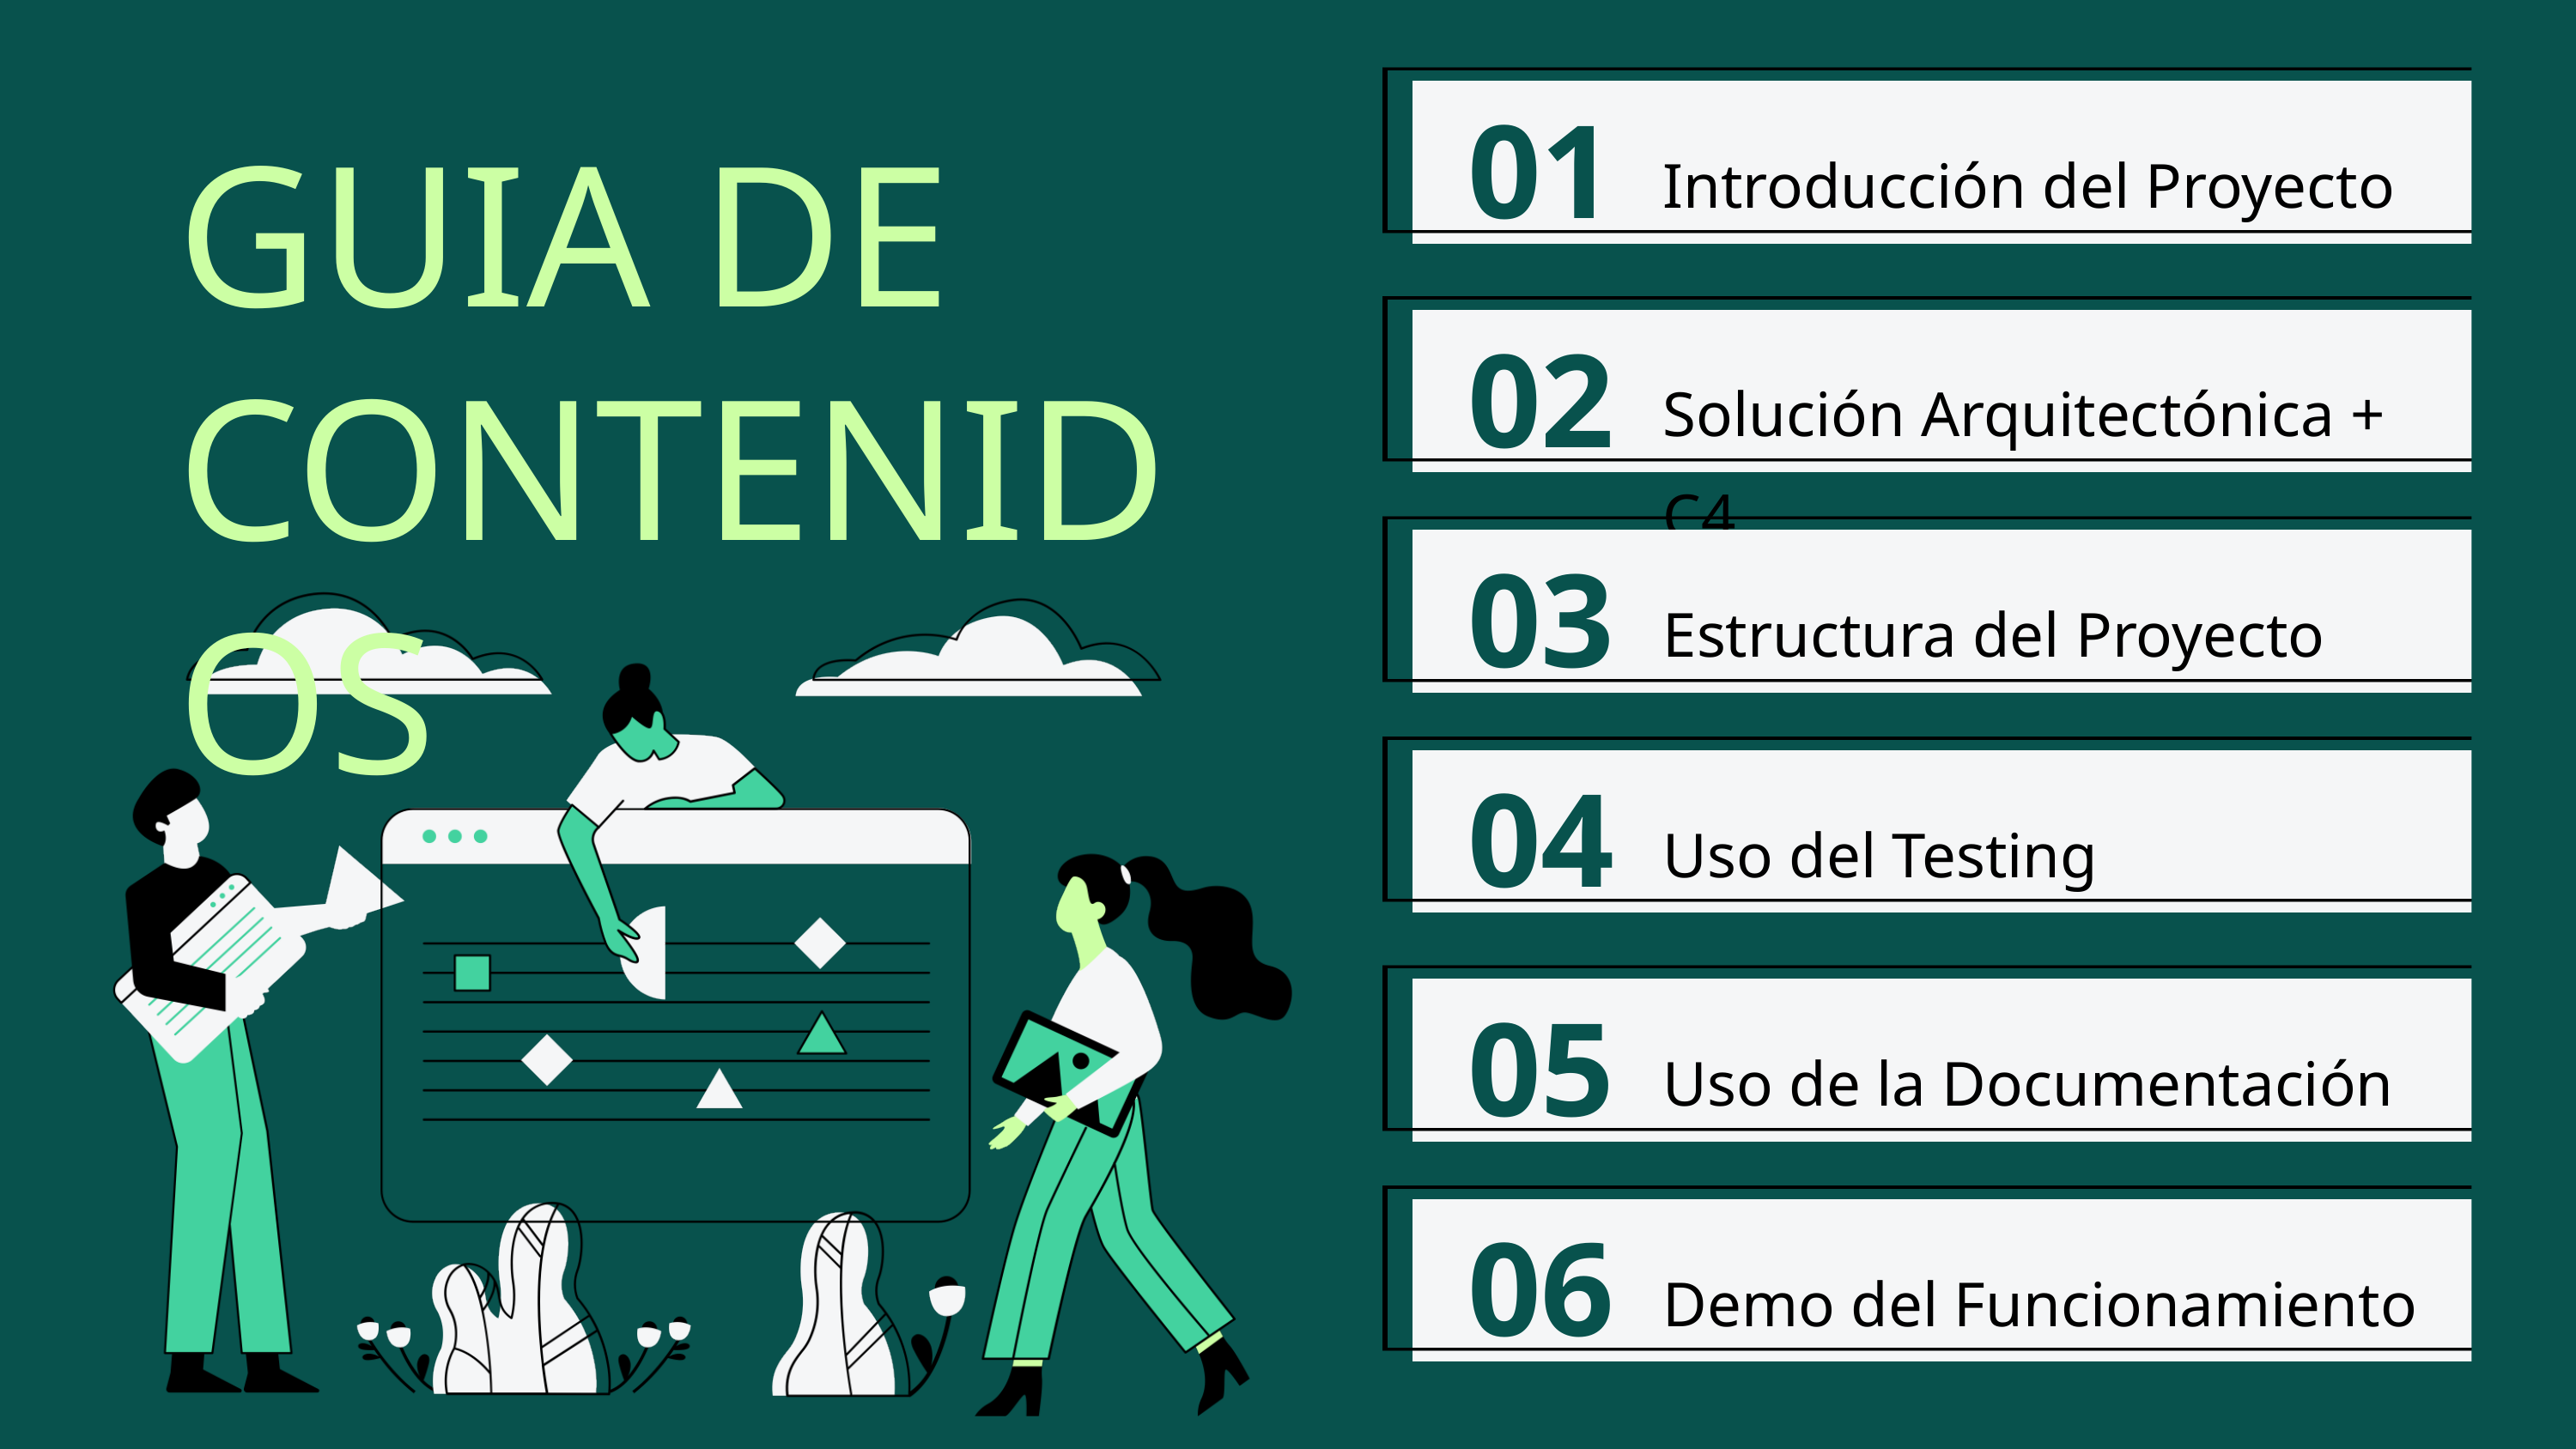

01
GUIA DE CONTENIDOS
Introducción del Proyecto
02
Solución Arquitectónica + C4
03
Estructura del Proyecto
04
Uso del Testing
05
Uso de la Documentación
06
Demo del Funcionamiento